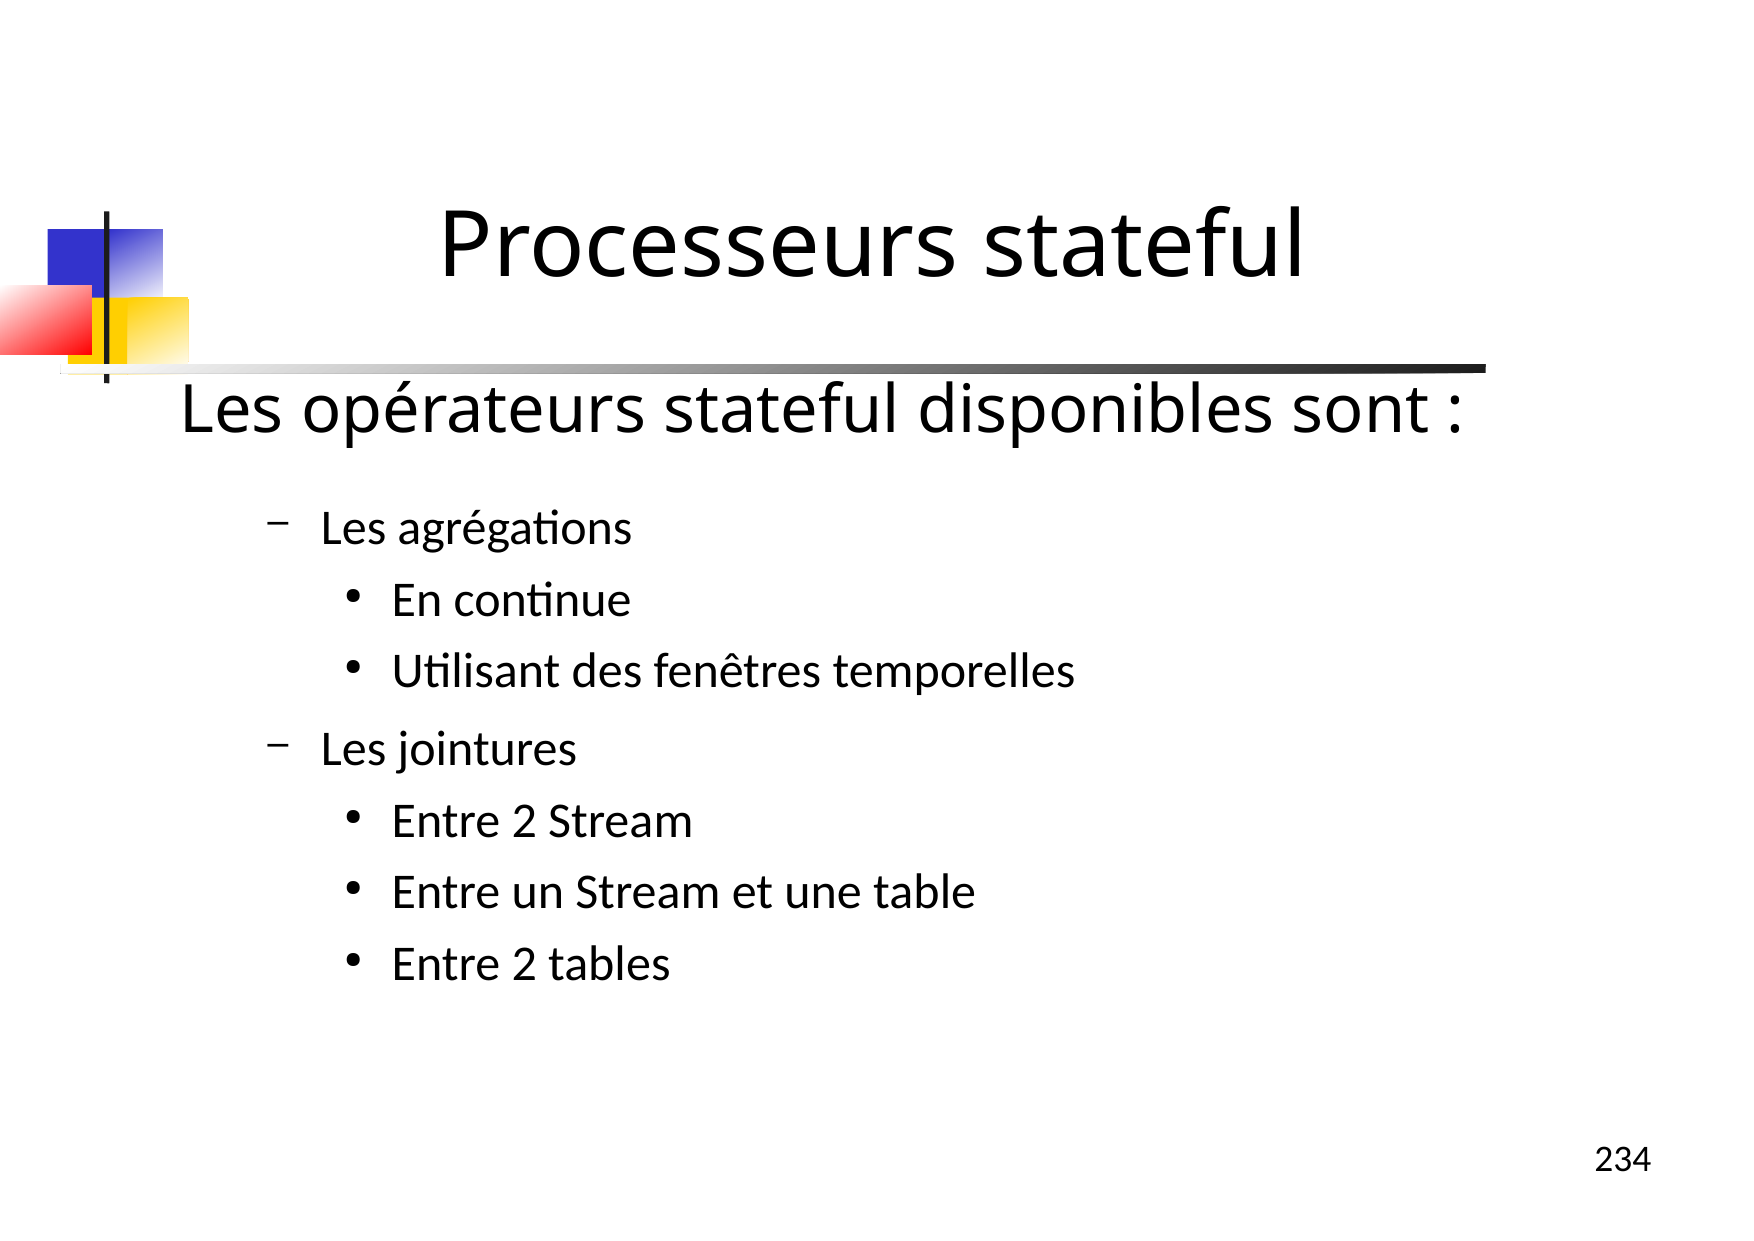

# Processeurs stateful
Les opérateurs stateful disponibles sont :
Les agrégations
En continue
Utilisant des fenêtres temporelles
Les jointures
Entre 2 Stream
Entre un Stream et une table
Entre 2 tables